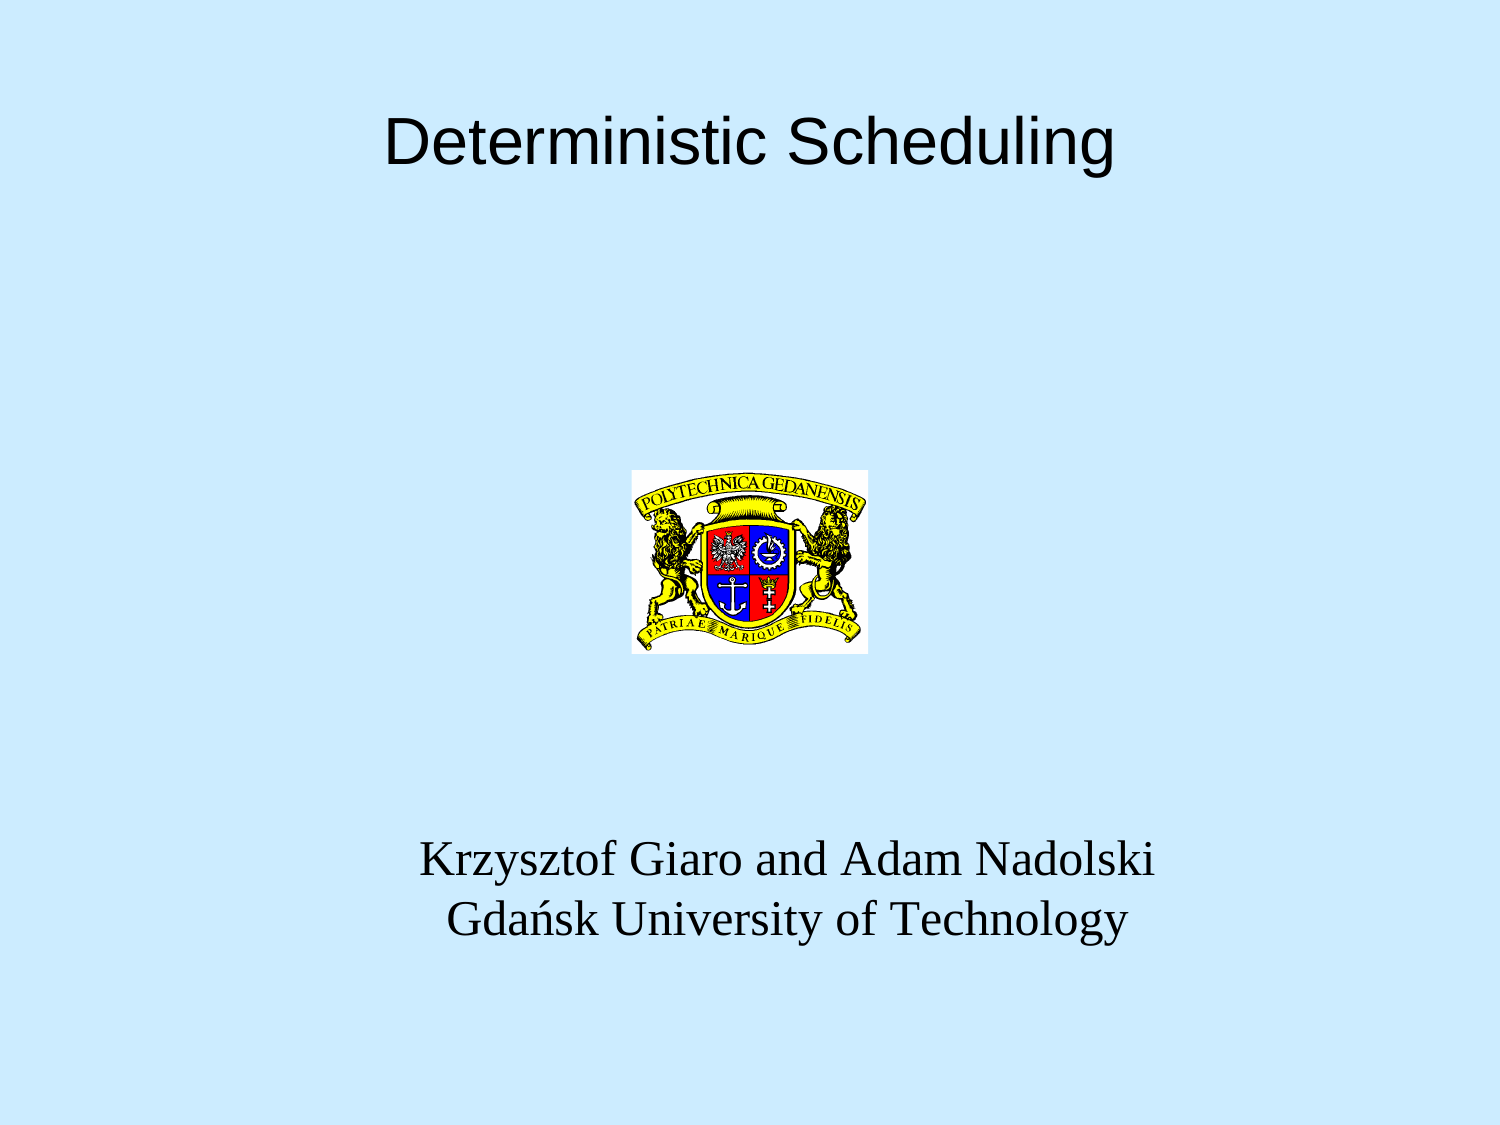

# Deterministic Scheduling
Krzysztof Giaro and Adam Nadolski
Gdańsk University of Technology